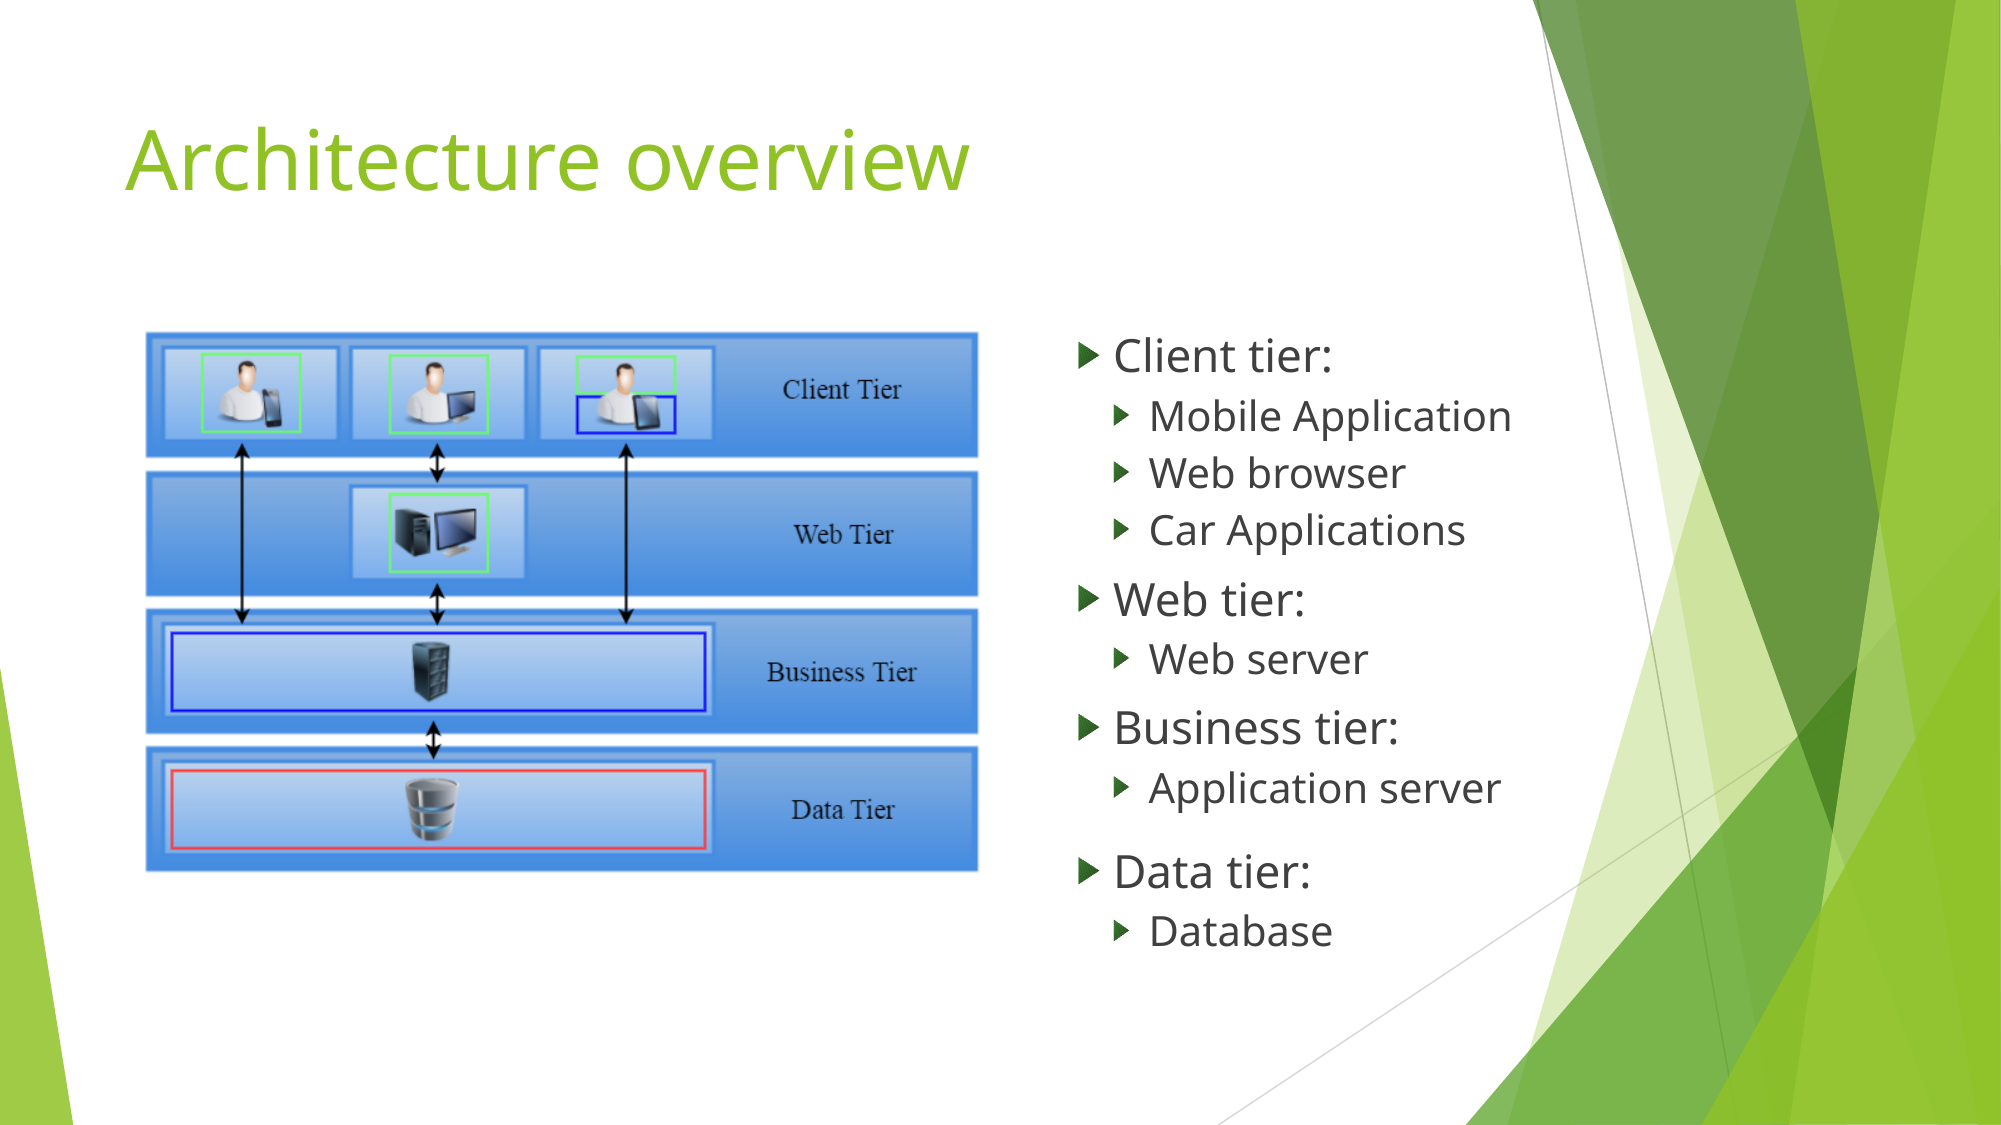

# Architecture overview
Client tier:
Mobile Application
Web browser
Car Applications
Web tier:
Web server
Business tier:
Application server
Data tier:
Database